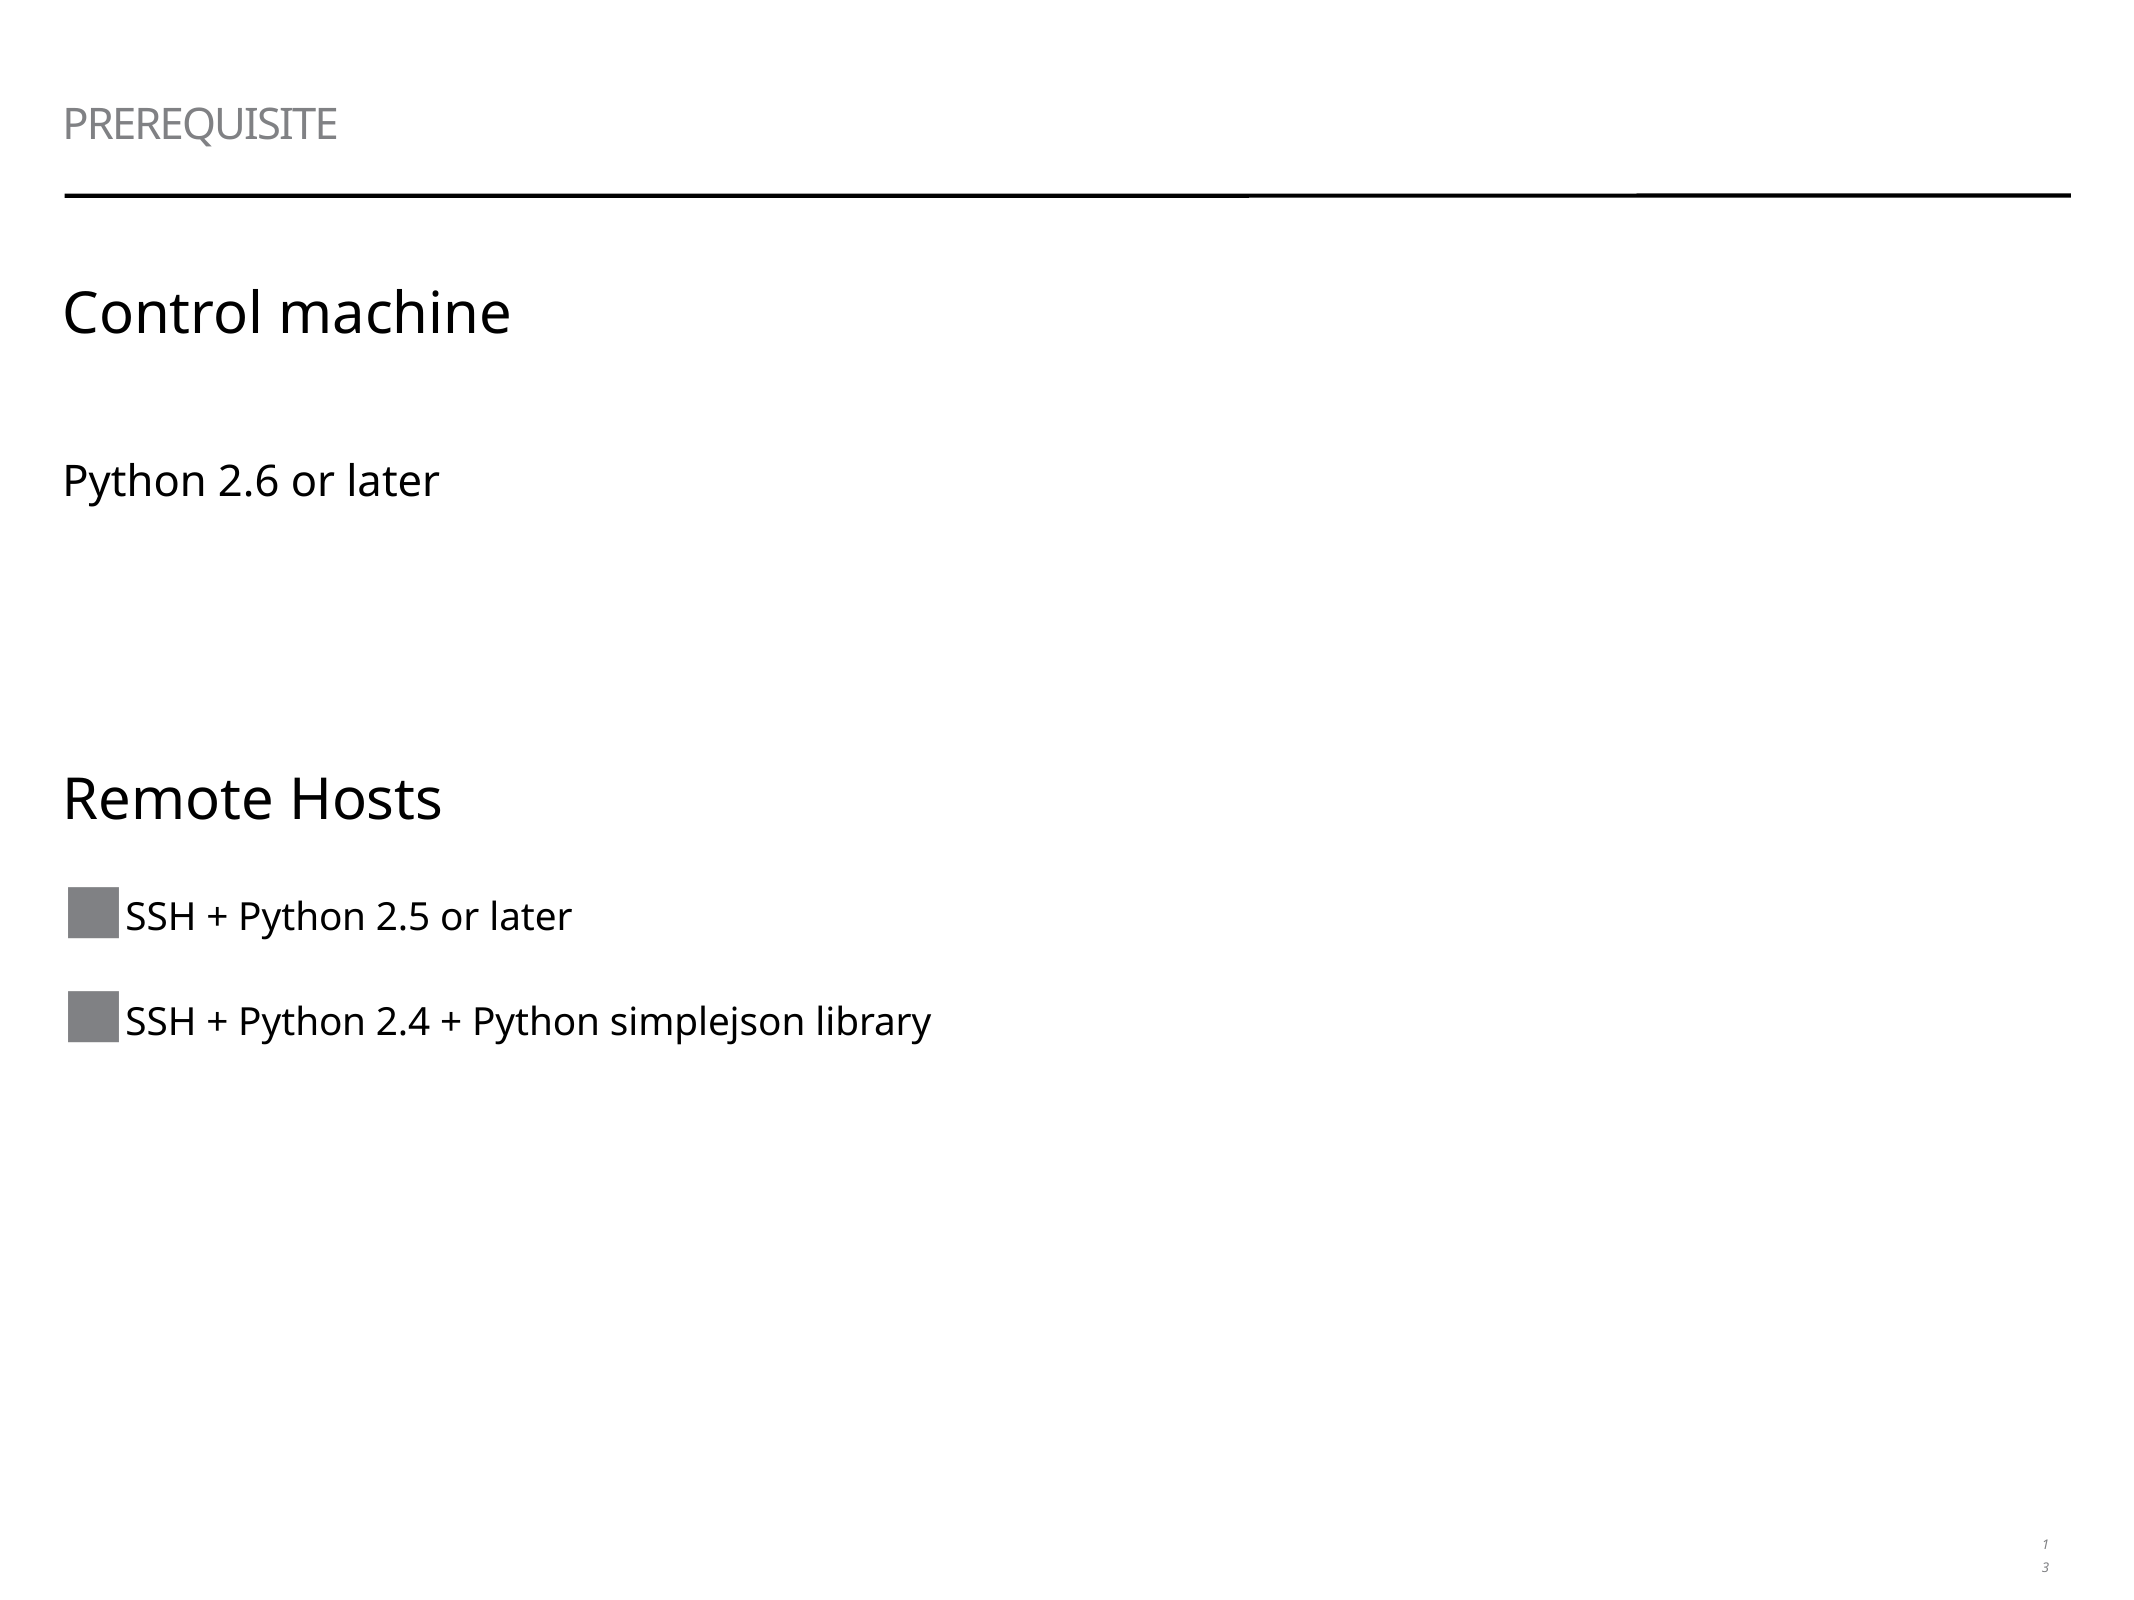

# PREREQUISITE
Control machine
Python 2.6 or later
Remote Hosts
SSH + Python 2.5 or later
SSH + Python 2.4 + Python simplejson library